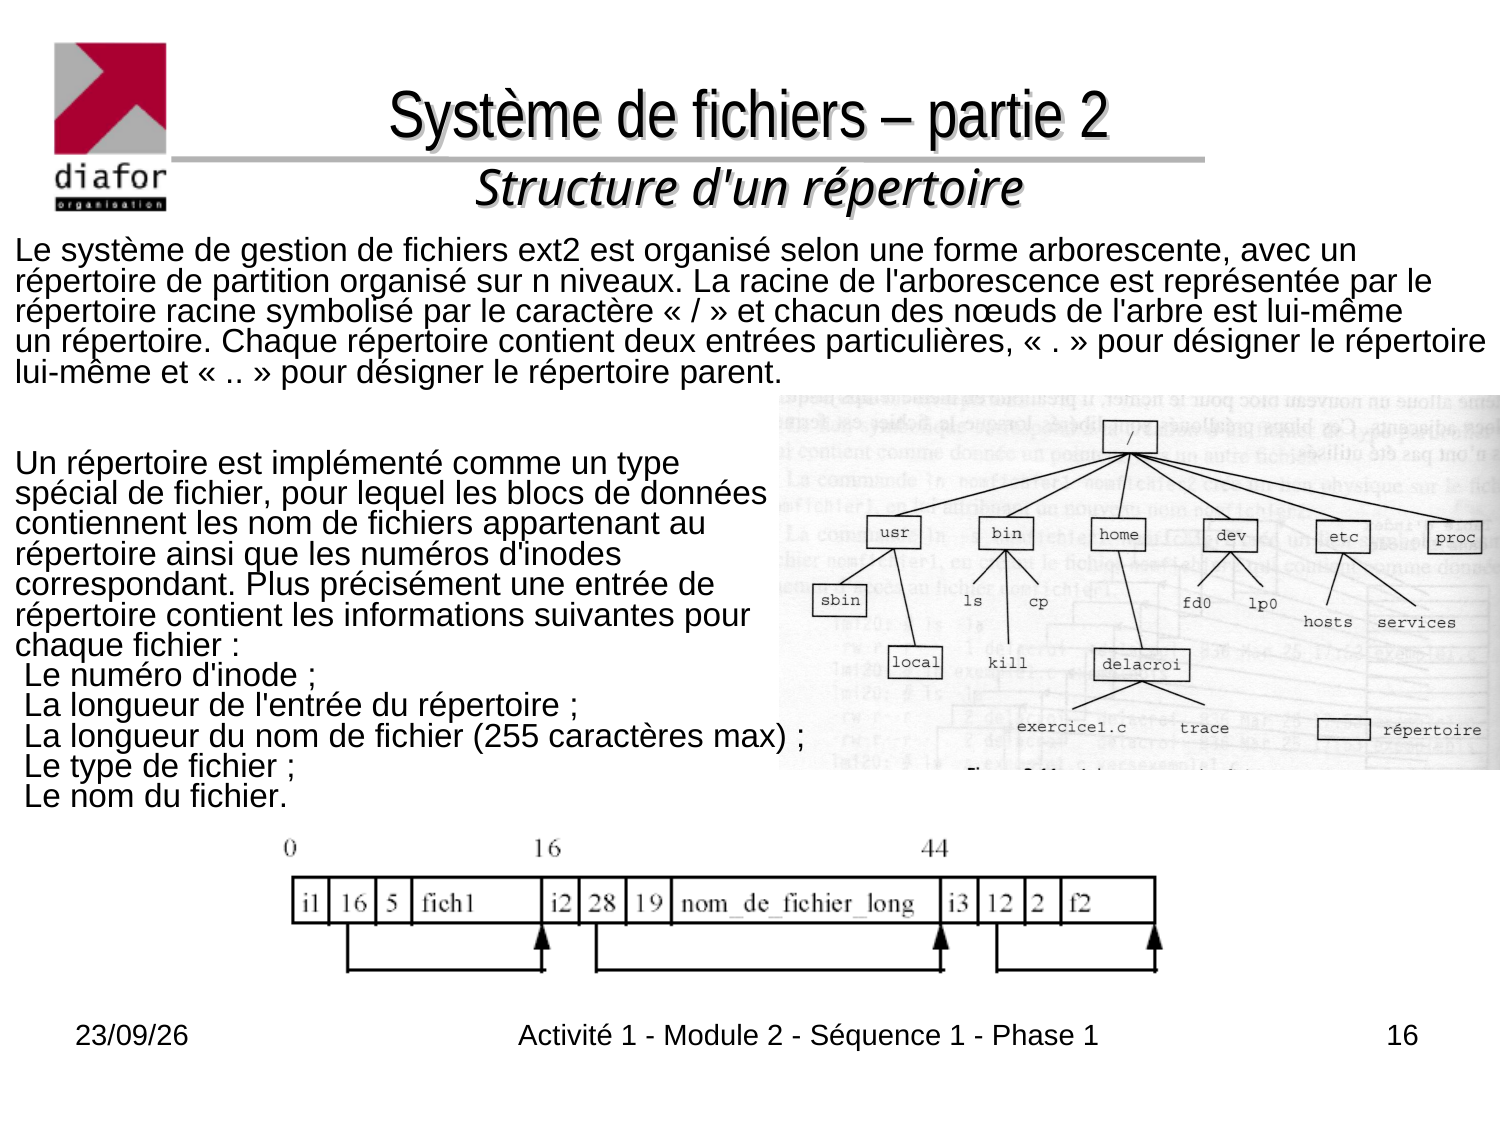

# Système de fichiers – partie 2 Structure d'un répertoire
Le système de gestion de fichiers ext2 est organisé selon une forme arborescente, avec un
répertoire de partition organisé sur n niveaux. La racine de l'arborescence est représentée par le
répertoire racine symbolisé par le caractère « / » et chacun des nœuds de l'arbre est lui-même
un répertoire. Chaque répertoire contient deux entrées particulières, « . » pour désigner le répertoire
lui-même et « .. » pour désigner le répertoire parent.
Un répertoire est implémenté comme un type
spécial de fichier, pour lequel les blocs de données
contiennent les nom de fichiers appartenant au
répertoire ainsi que les numéros d'inodes
correspondant. Plus précisément une entrée de
répertoire contient les informations suivantes pour
chaque fichier :
 Le numéro d'inode ;
 La longueur de l'entrée du répertoire ;
 La longueur du nom de fichier (255 caractères max) ;
 Le type de fichier ;
 Le nom du fichier.
Activité 1 - Module 2 - Séquence 1 - Phase 1
16